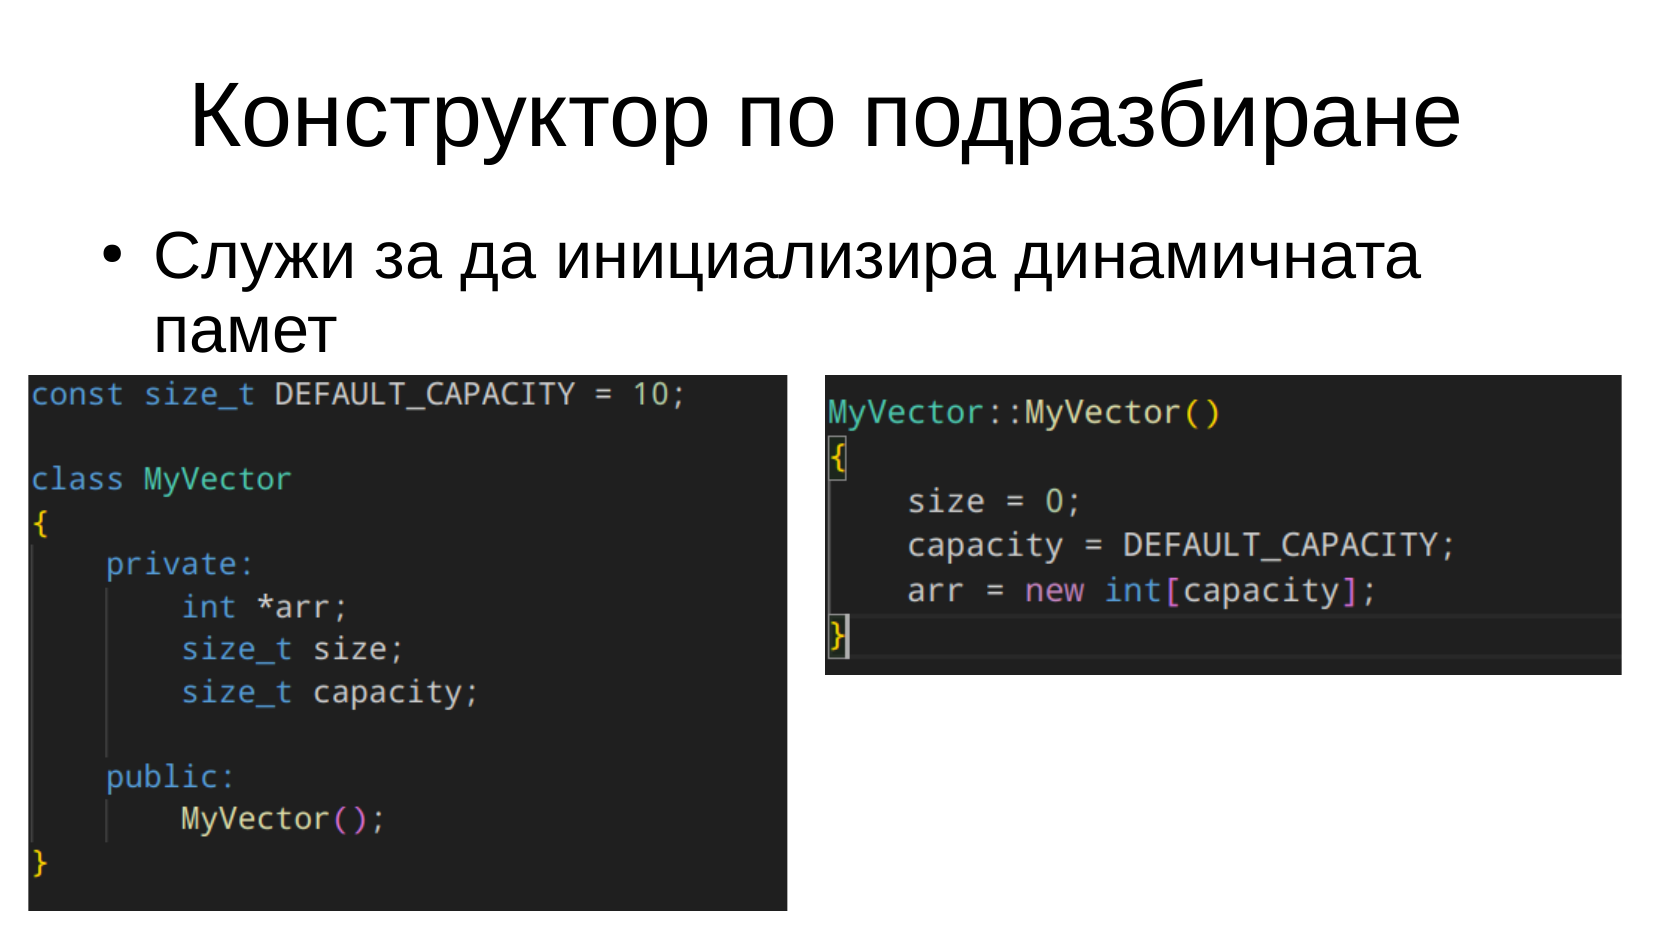

# Конструктор по подразбиране
Служи за да инициализира динамичната памет